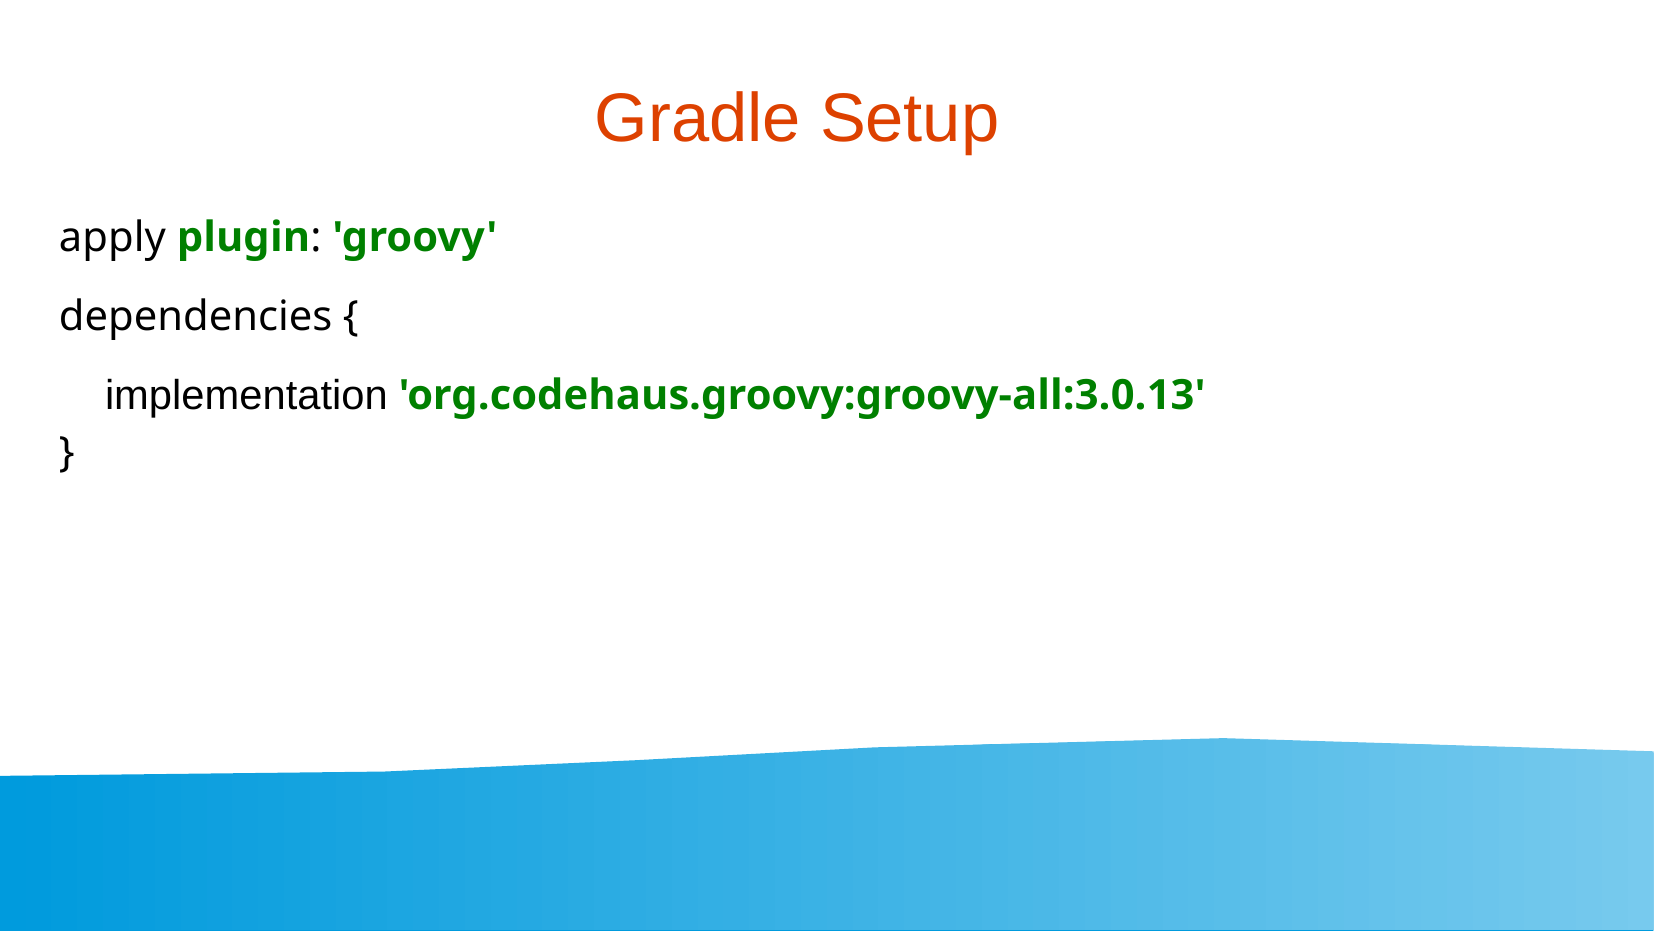

# Gradle Setup
apply plugin: 'groovy'
dependencies {
 implementation 'org.codehaus.groovy:groovy-all:3.0.13'
}